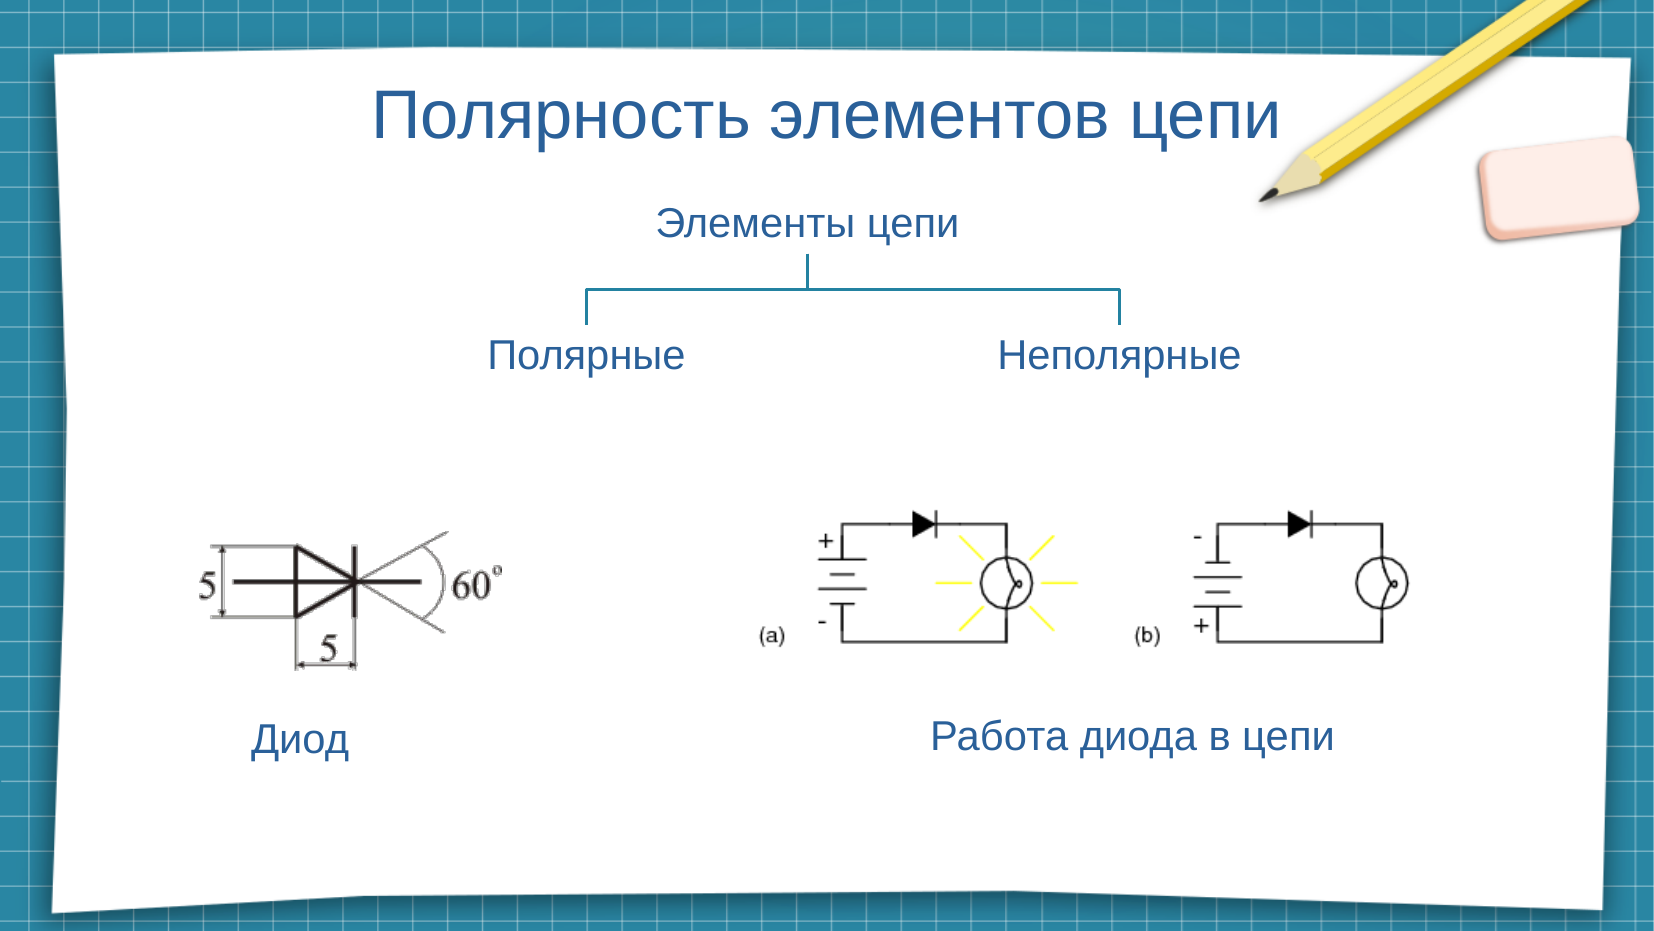

# Полярность элементов цепи
Элементы цепи
Полярные
Неполярные
Работа диода в цепи
Диод